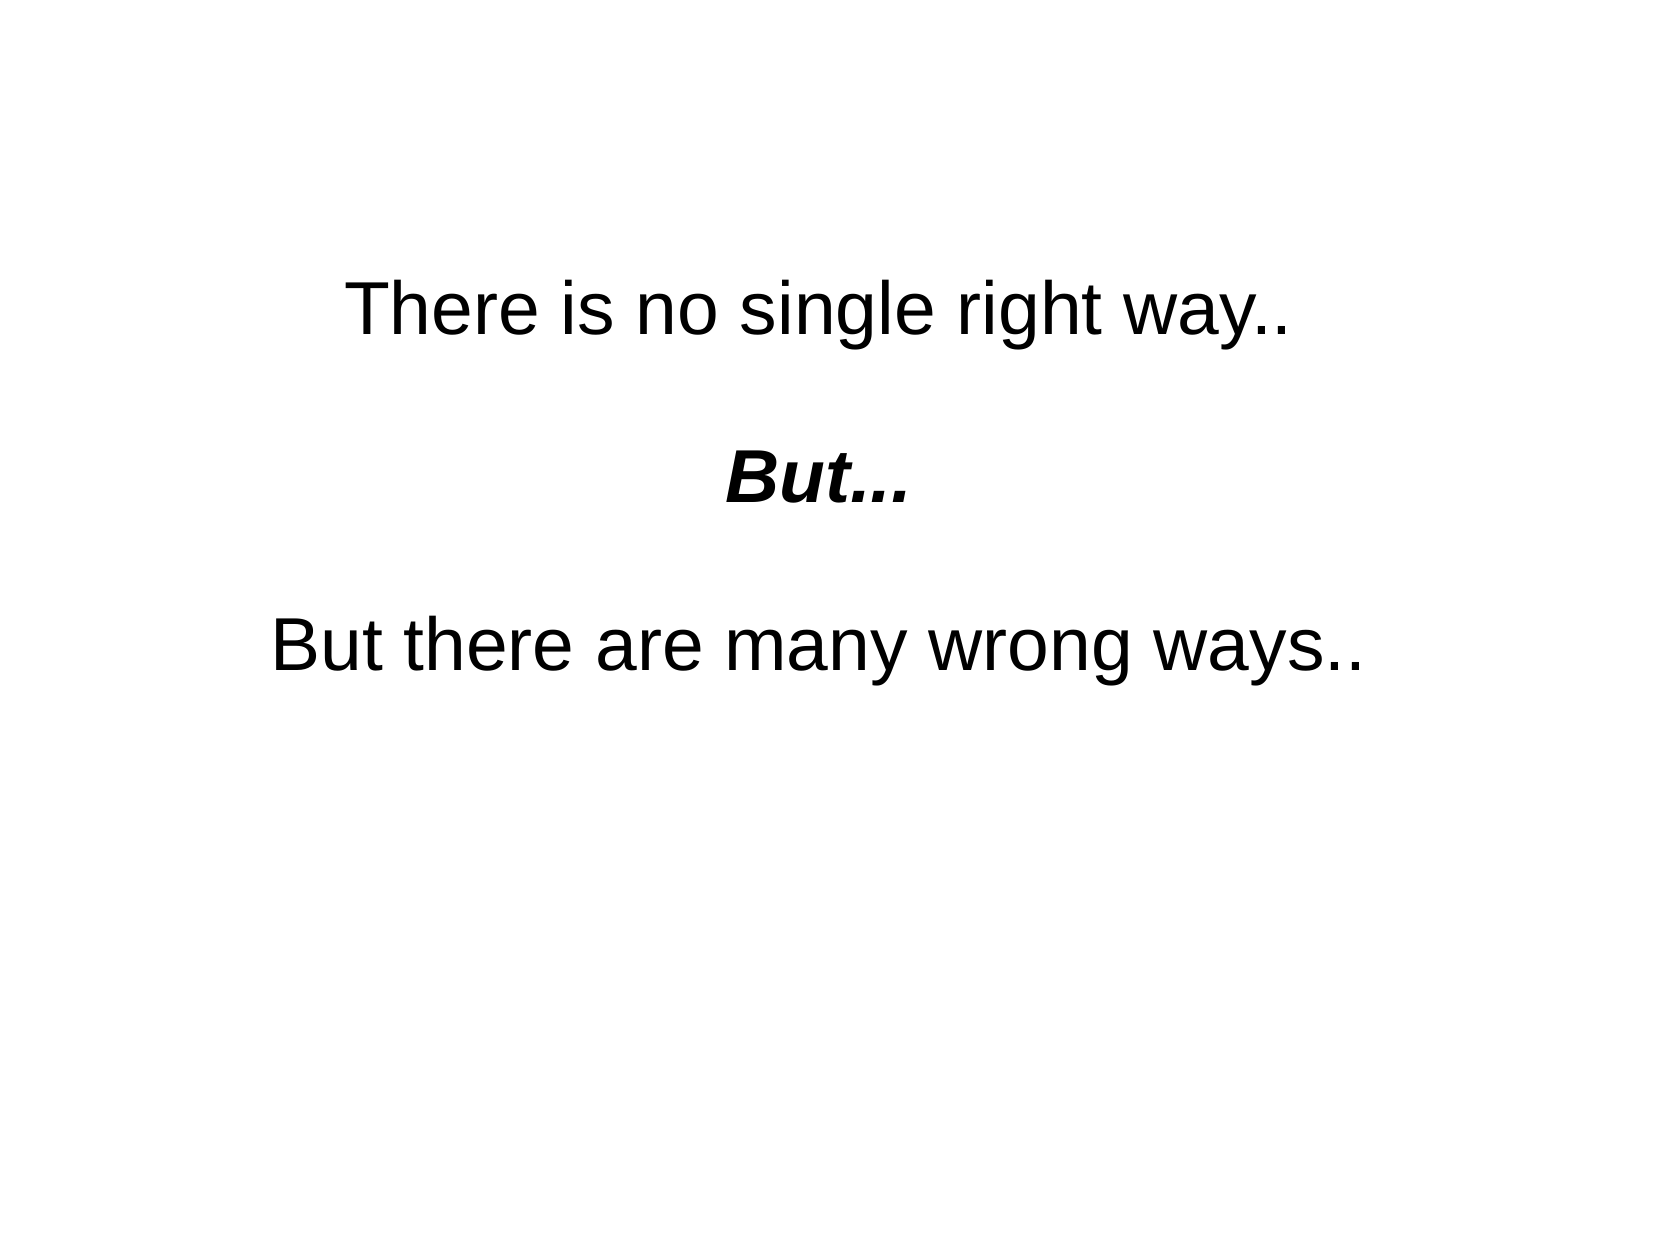

There is no single right way..
But...
But there are many wrong ways..